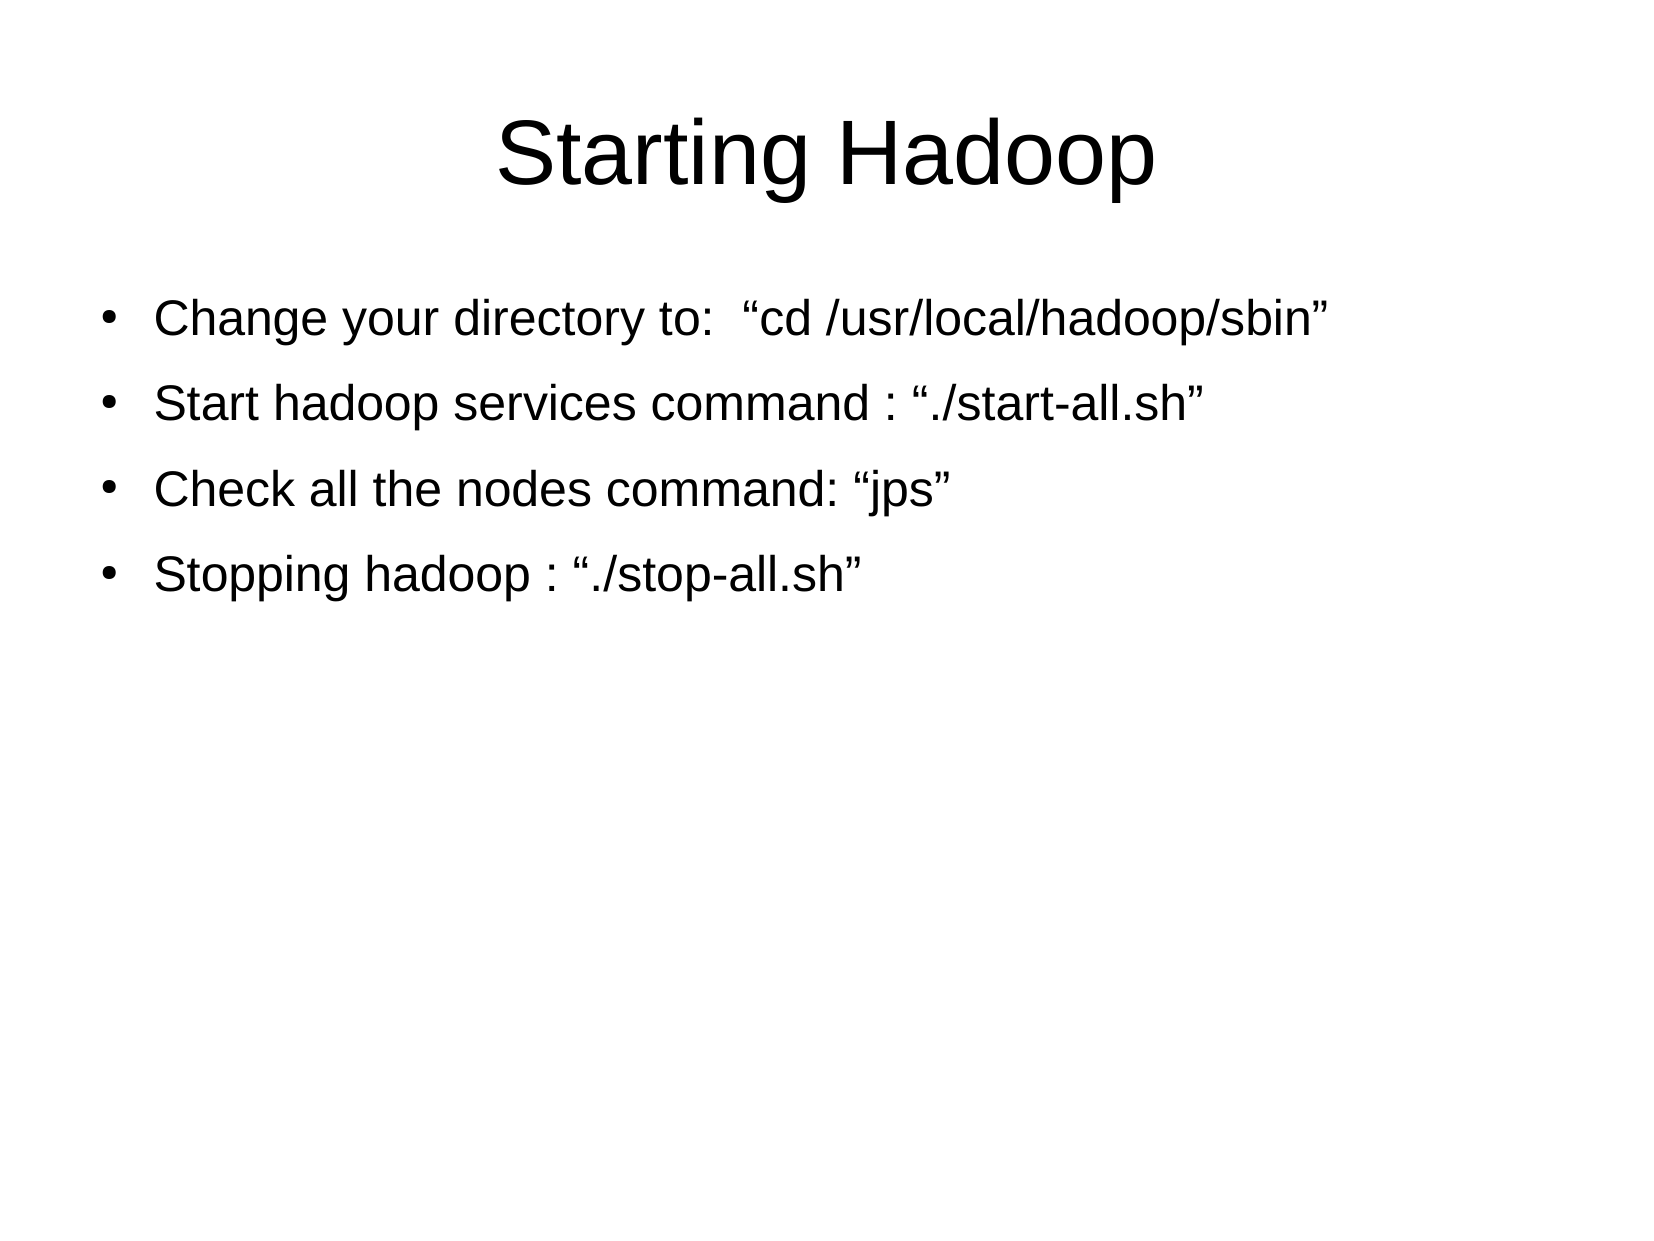

# Starting Hadoop
Change your directory to: “cd /usr/local/hadoop/sbin”
Start hadoop services command : “./start-all.sh”
Check all the nodes command: “jps”
Stopping hadoop : “./stop-all.sh”